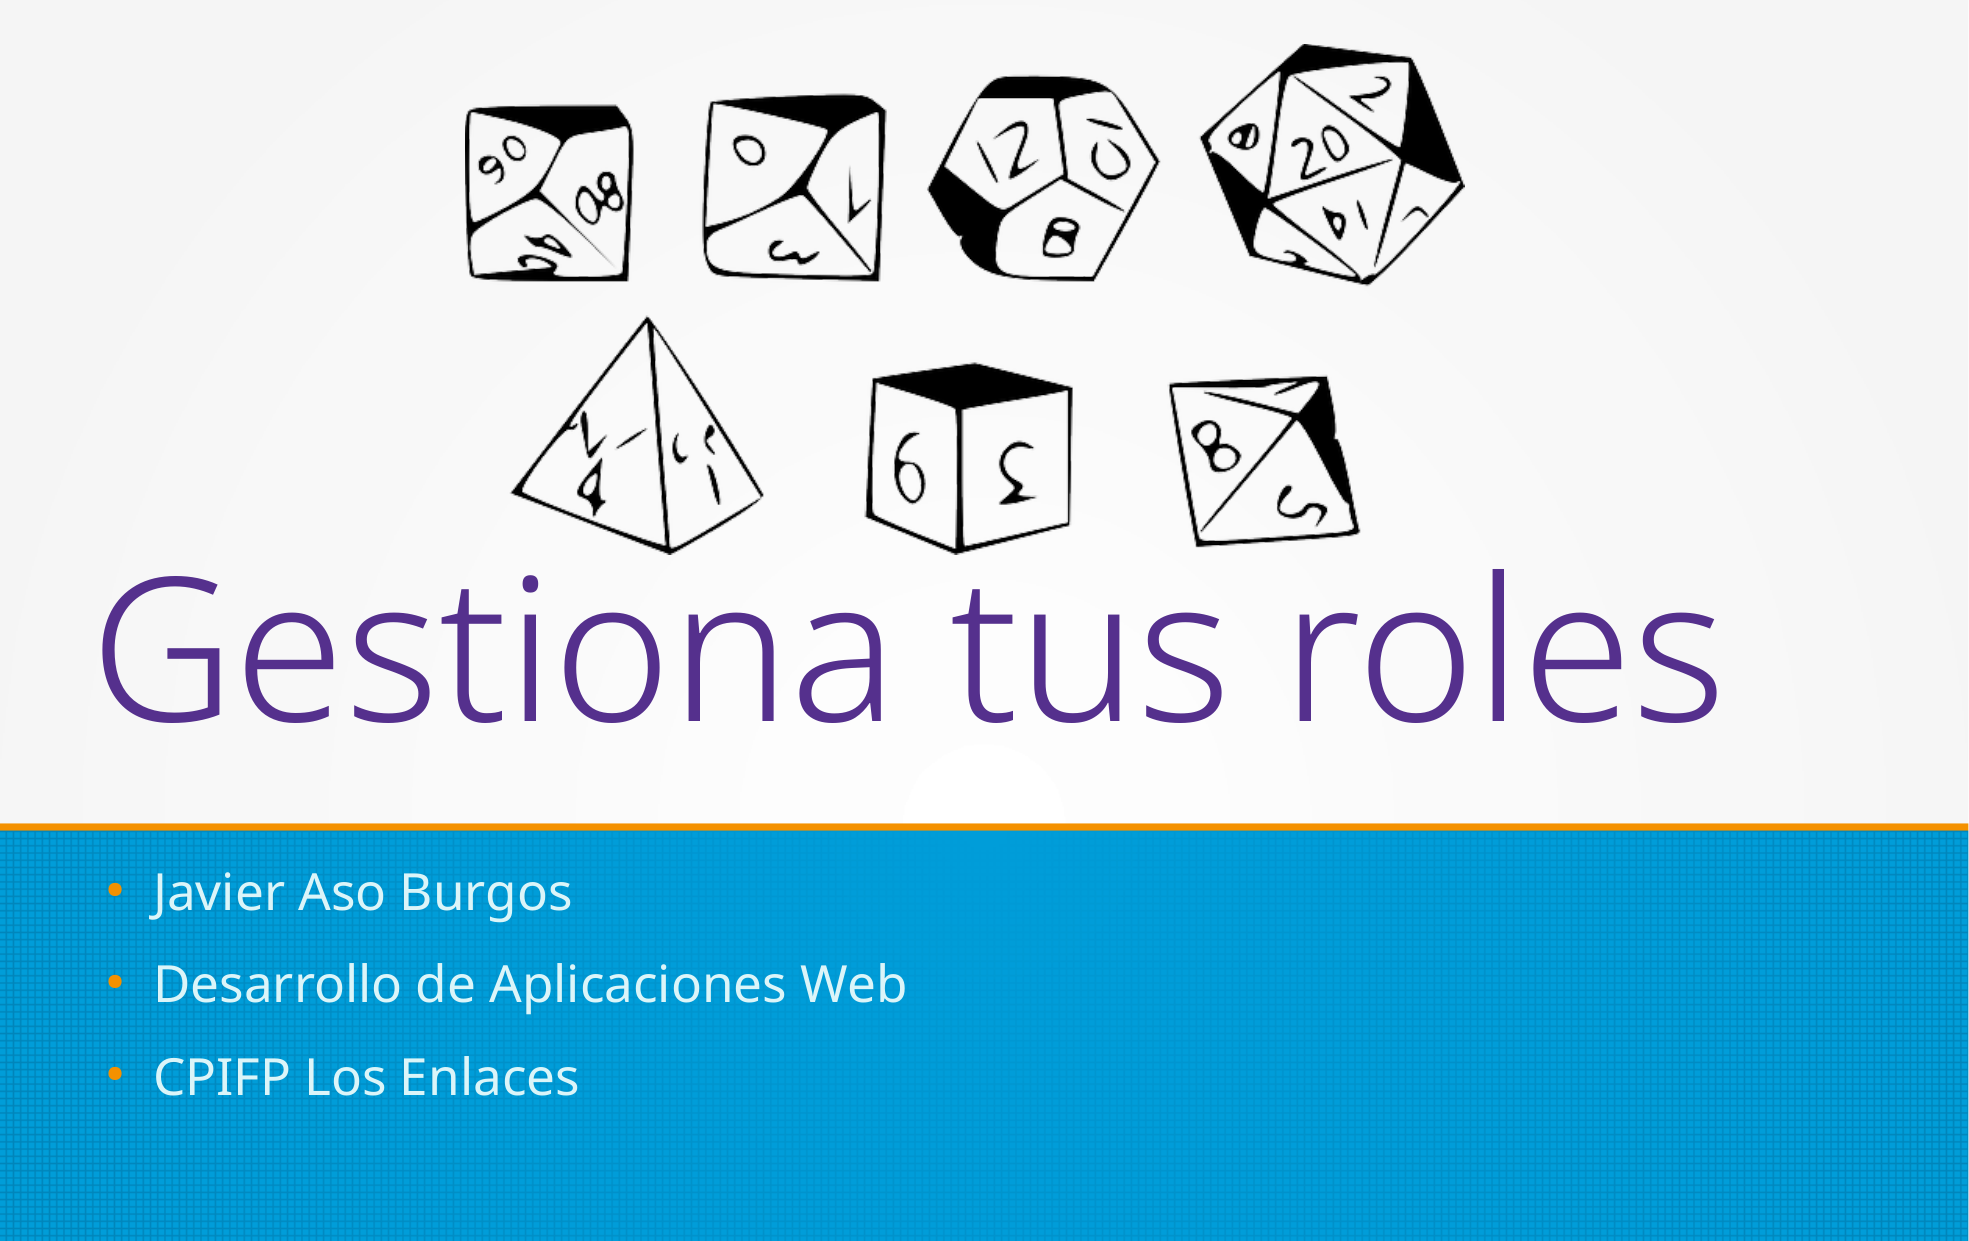

# Gestiona tus roles
Javier Aso Burgos
Desarrollo de Aplicaciones Web
CPIFP Los Enlaces